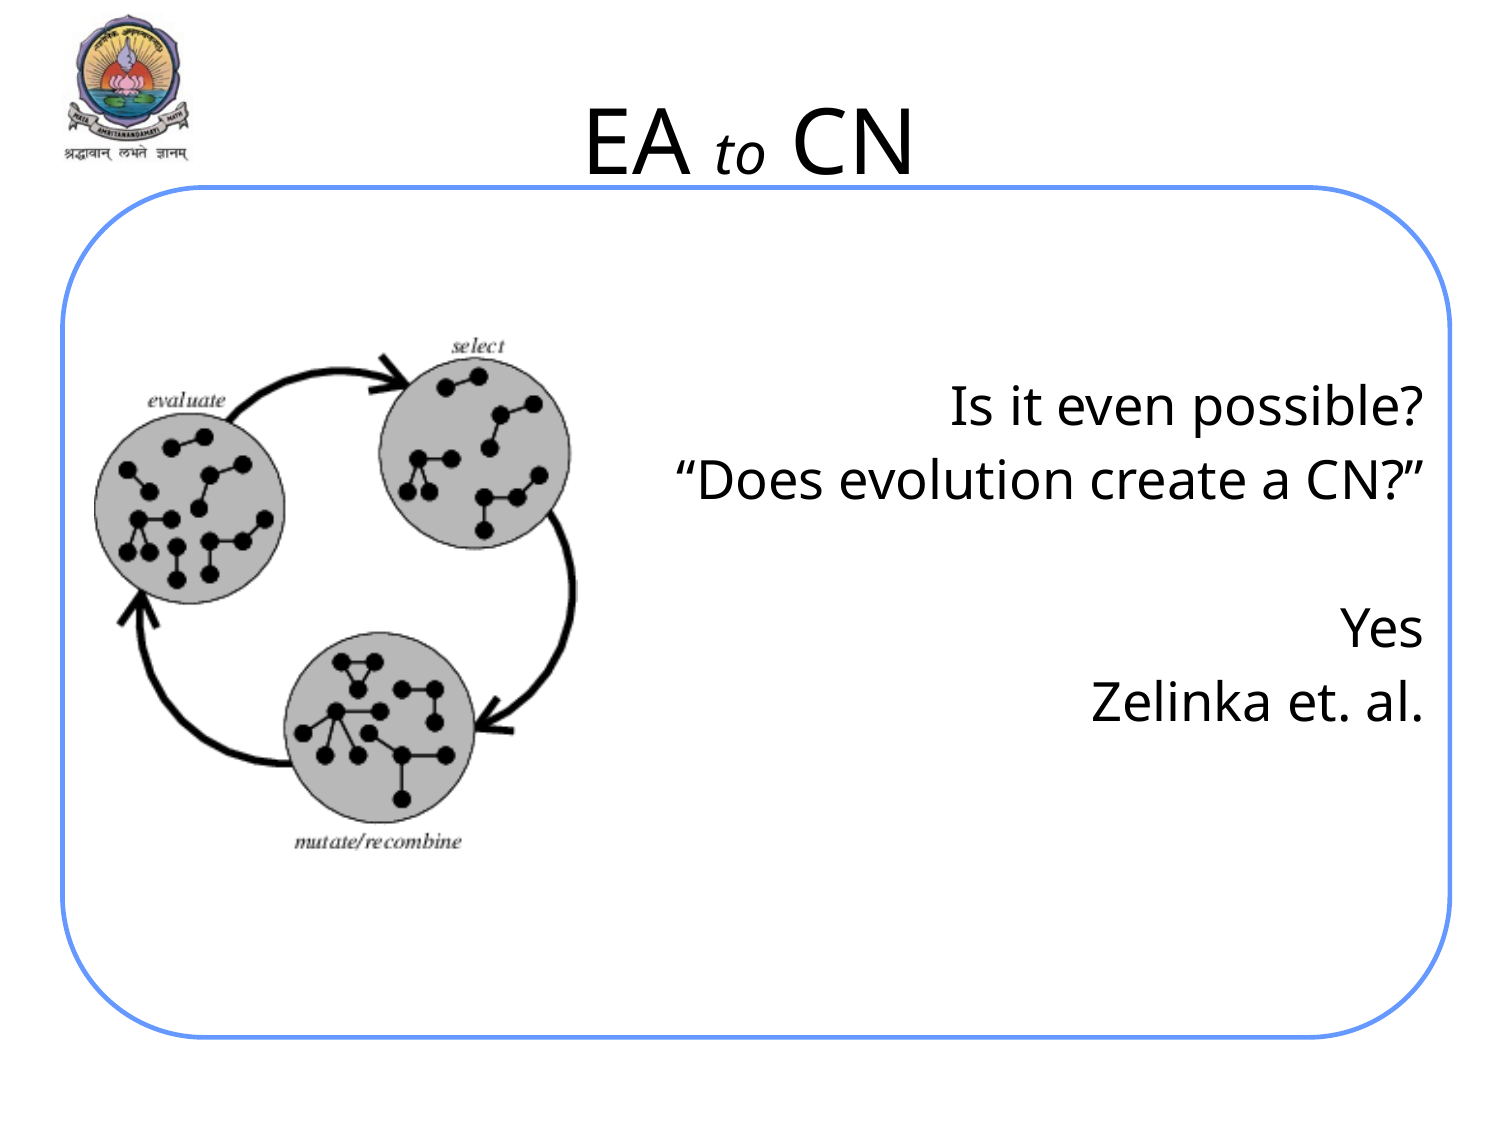

# EA to CN
Is it even possible?
“Does evolution create a CN?”
Yes
Zelinka et. al.